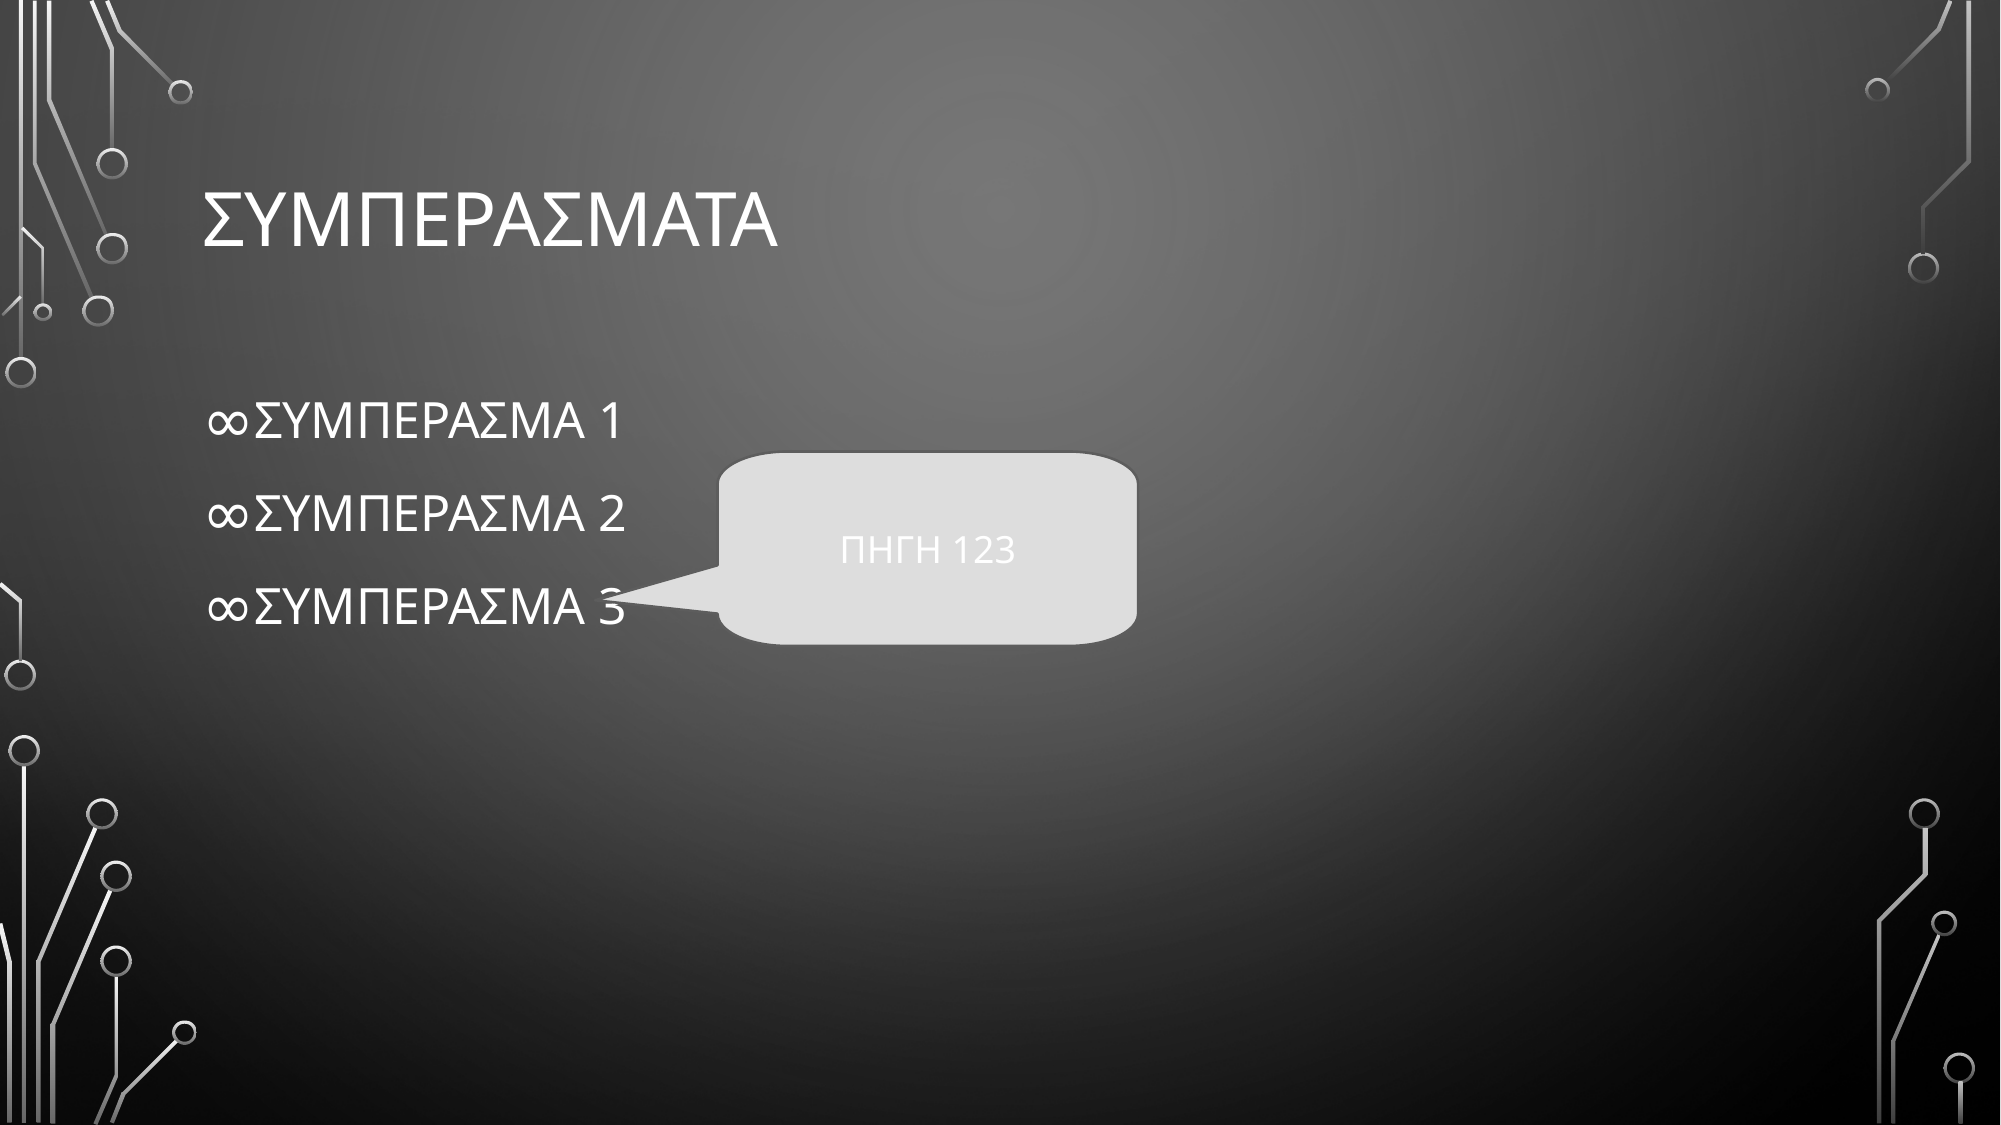

# ΣΥΜΠΕΡΑΣΜΑΤΑ
ΣΥΜΠΕΡΑΣΜΑ 1
ΣΥΜΠΕΡΑΣΜΑ 2
ΣΥΜΠΕΡΑΣΜΑ 3
ΠΗΓΗ 123